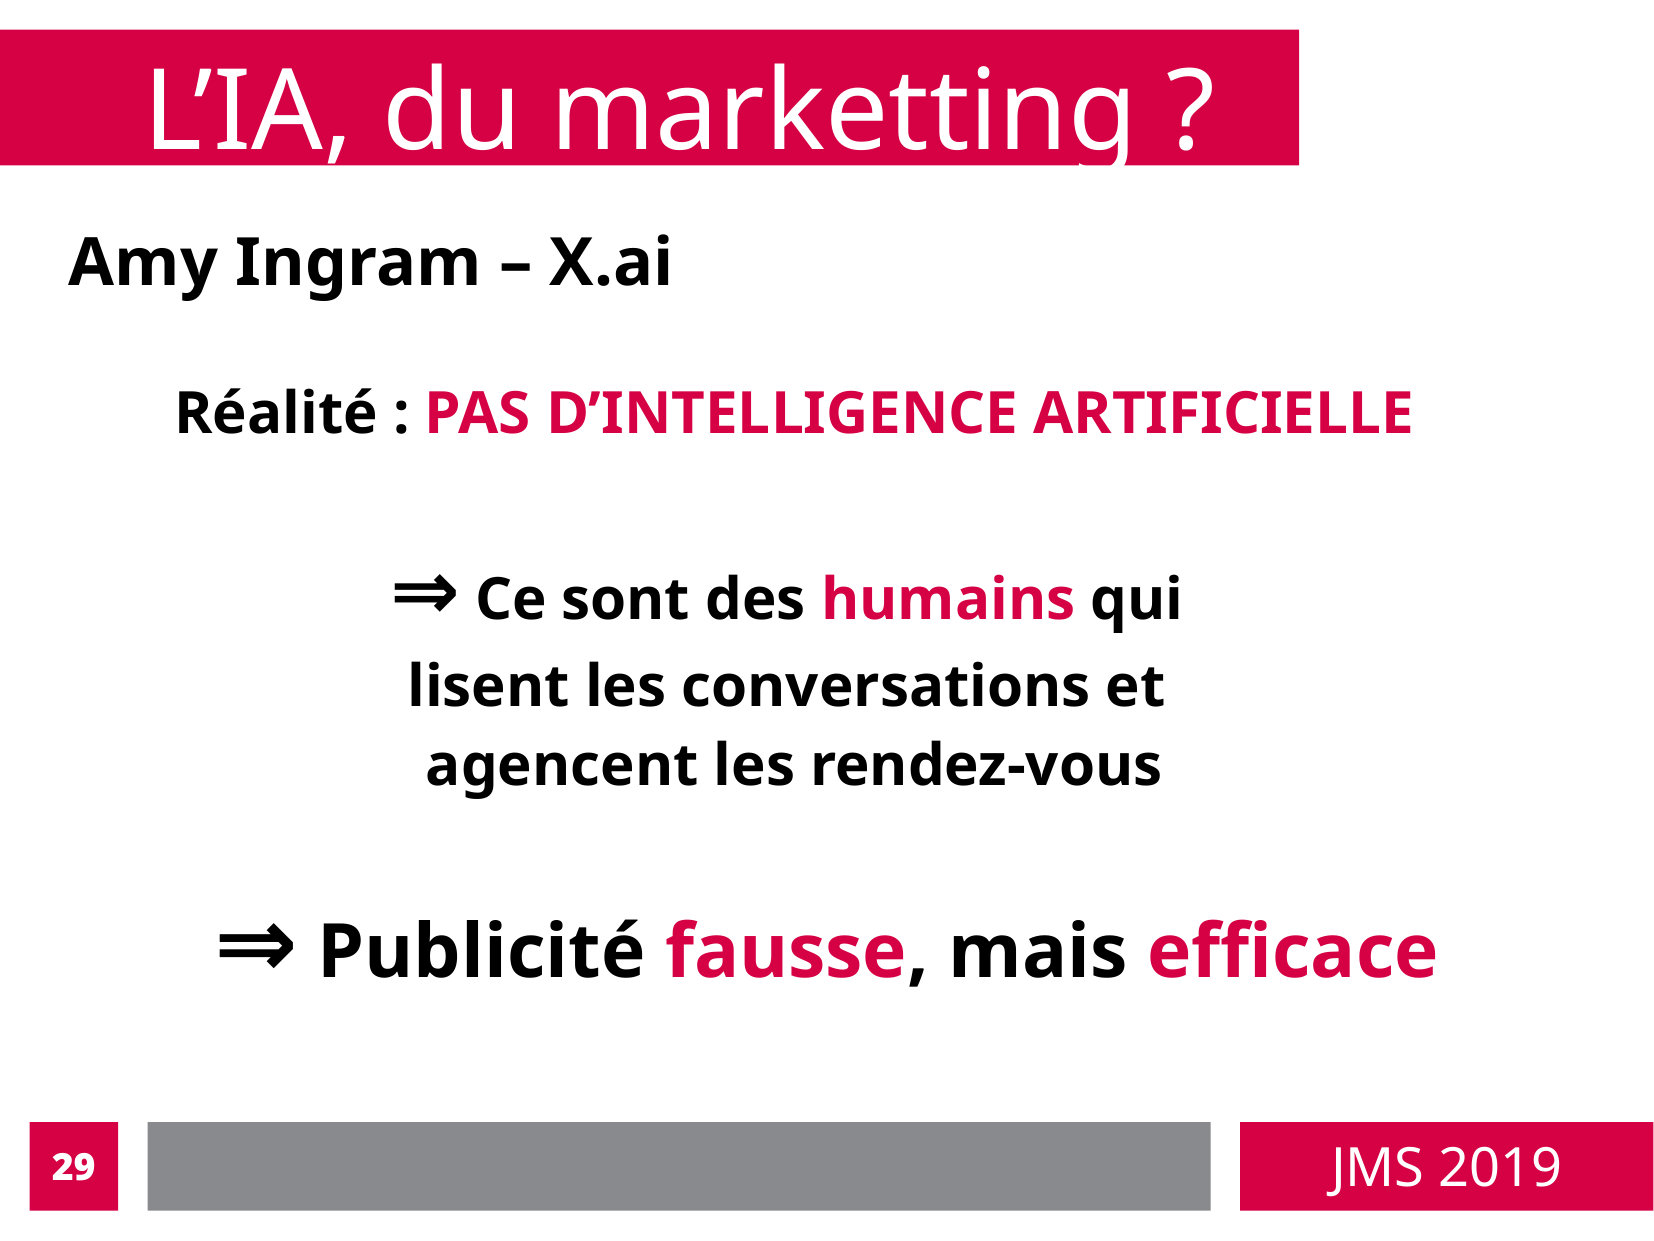

# L’IA, du marketting ?
 Amy Ingram – X.ai
Réalité : PAS D’INTELLIGENCE ARTIFICIELLE
⇒ Ce sont des humains qui
lisent les conversations et
agencent les rendez-vous
⇒ Publicité fausse, mais efficace
29